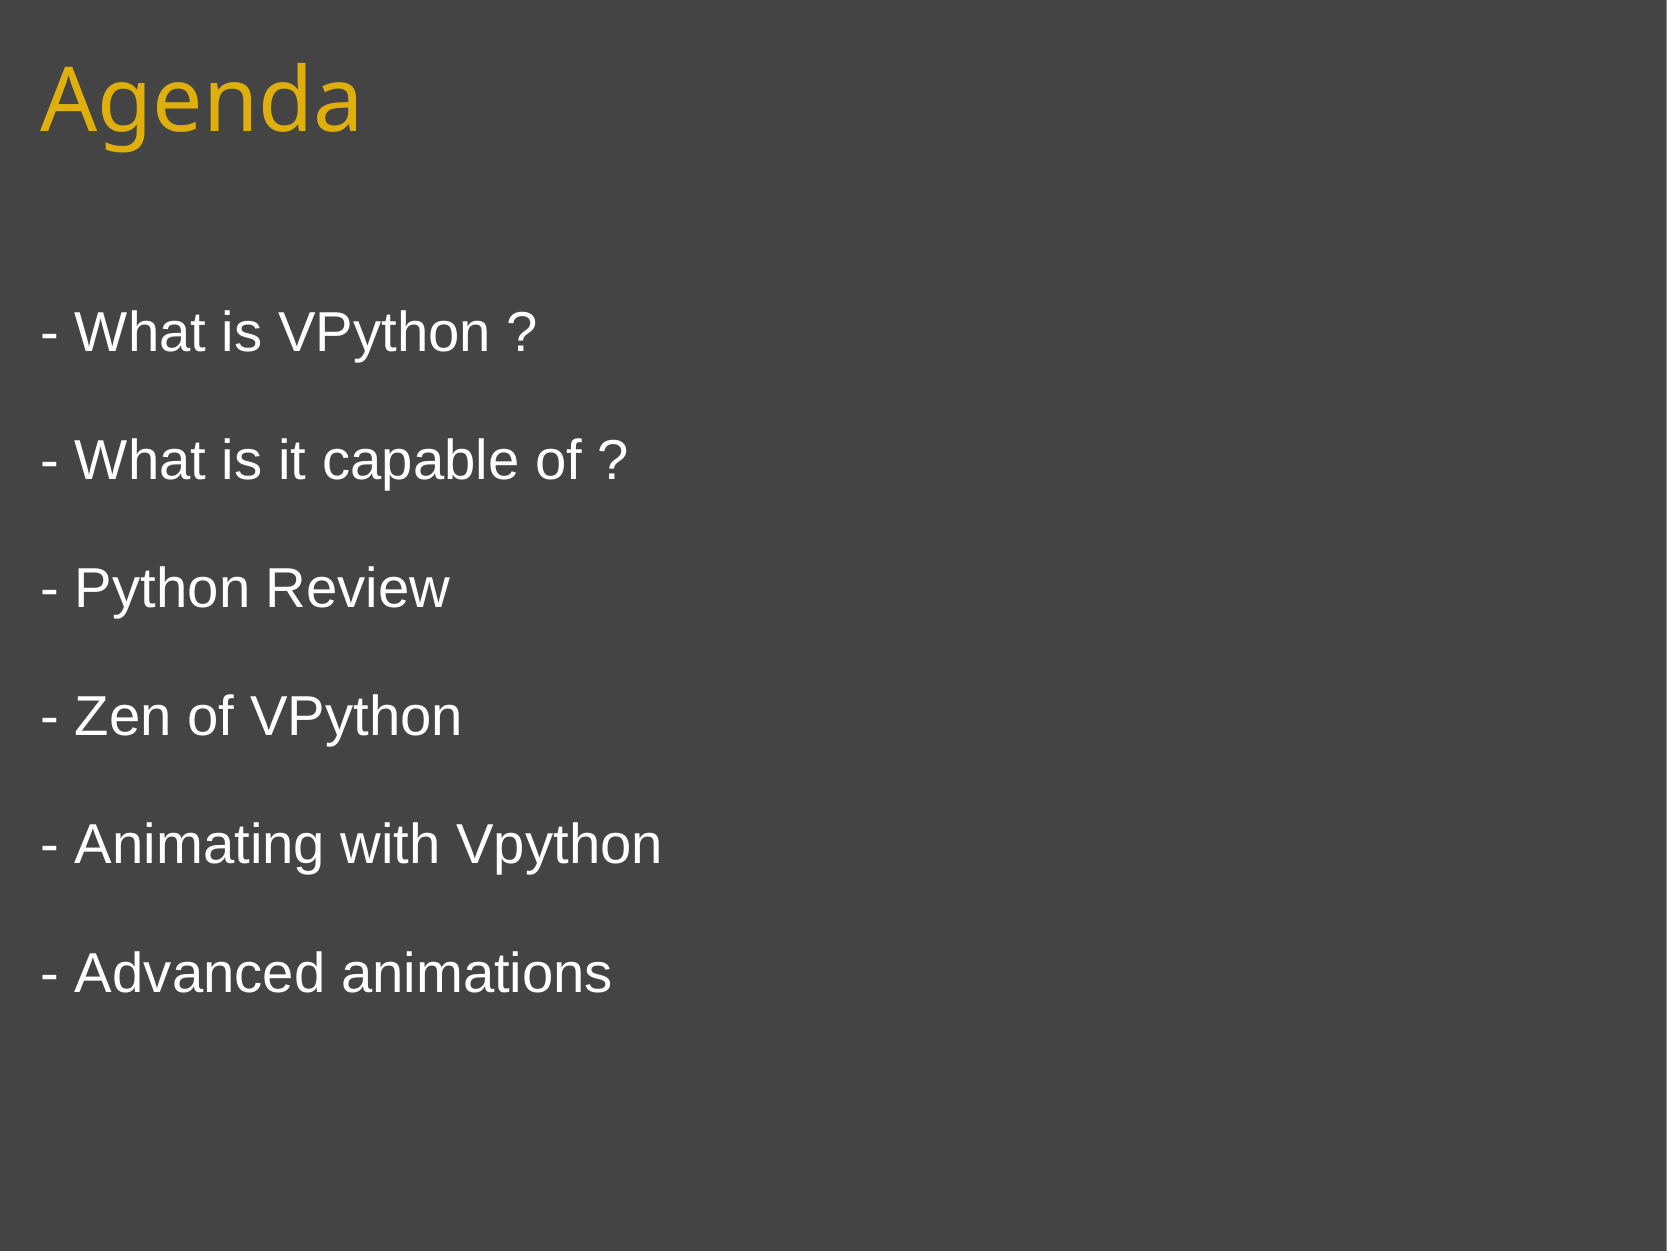

# Agenda
- What is VPython ?
- What is it capable of ?
- Python Review
- Zen of VPython
- Animating with Vpython
- Advanced animations